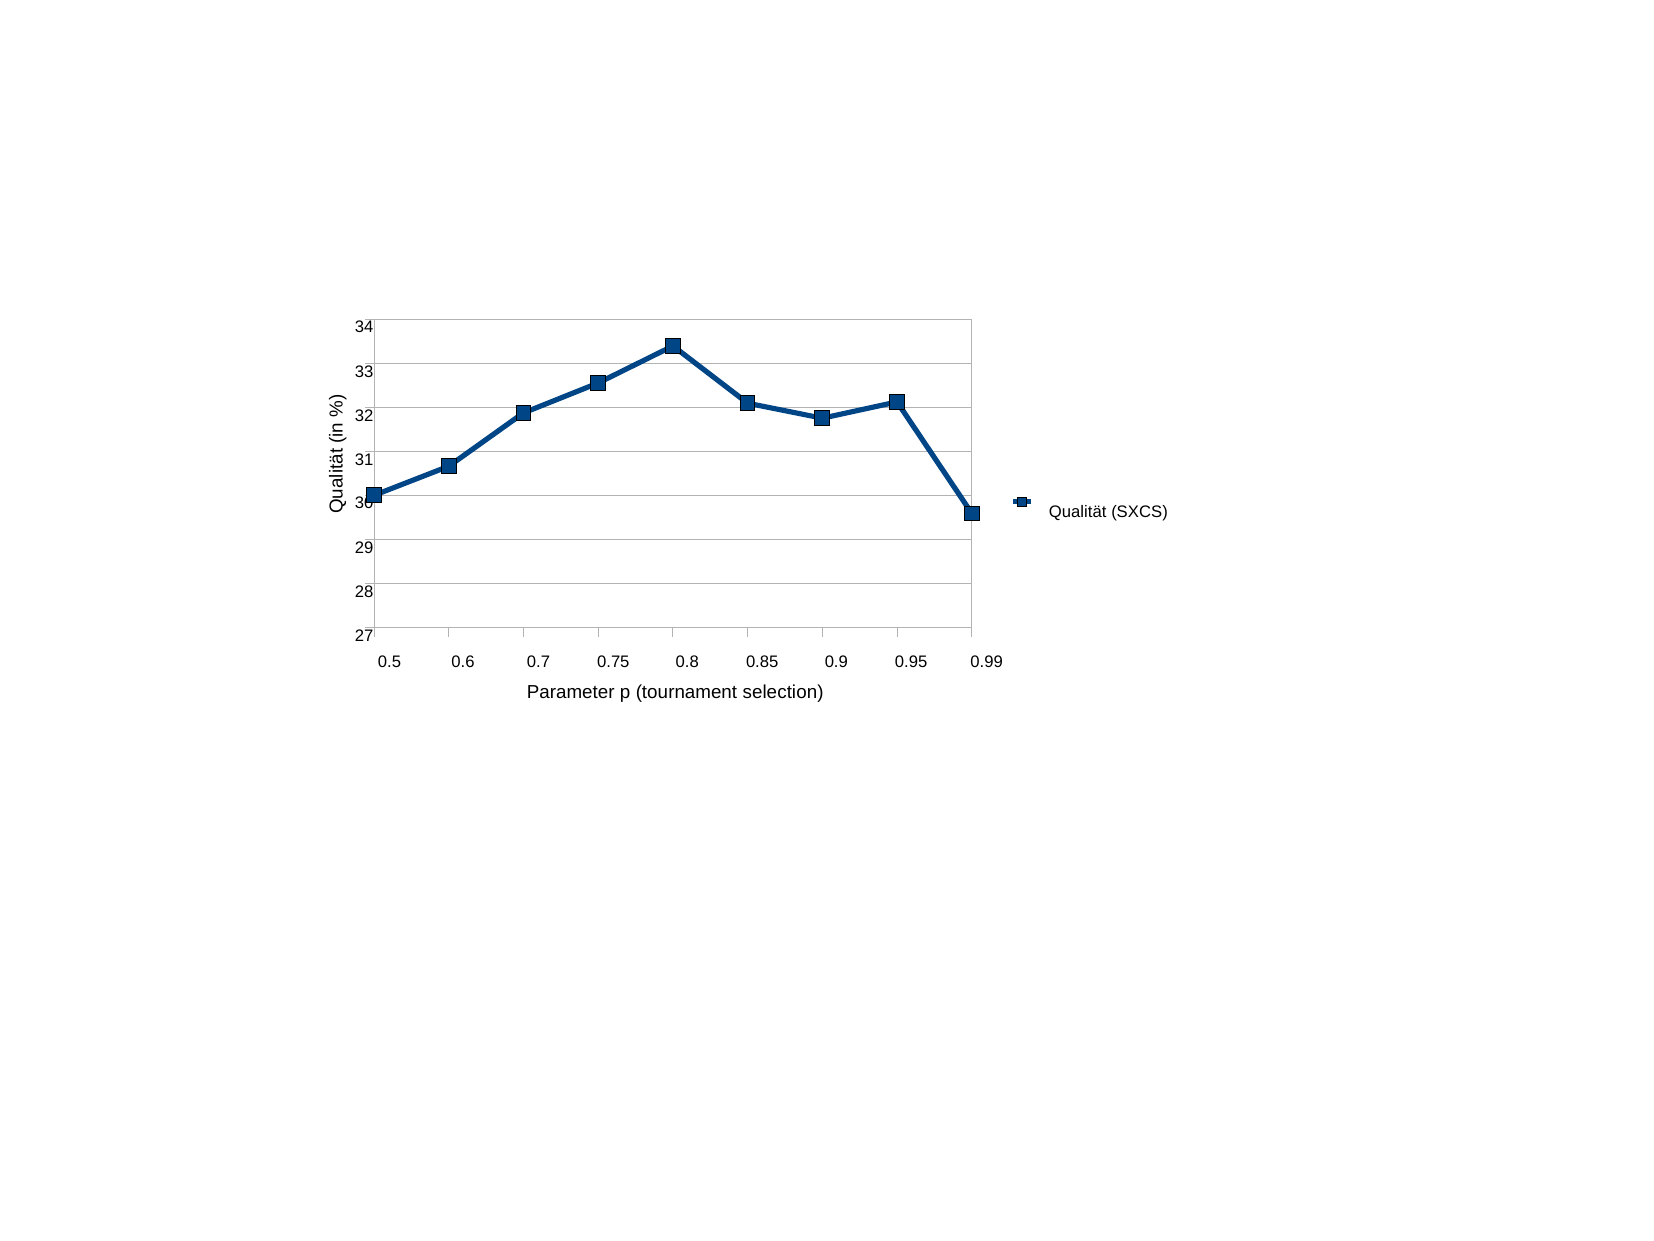

34
33
32
Qualität (in %)
31
30
Qualität (SXCS)
29
28
27
0.5
0.6
0.7
0.75
0.8
0.85
0.9
0.95
0.99
Parameter p (tournament selection)